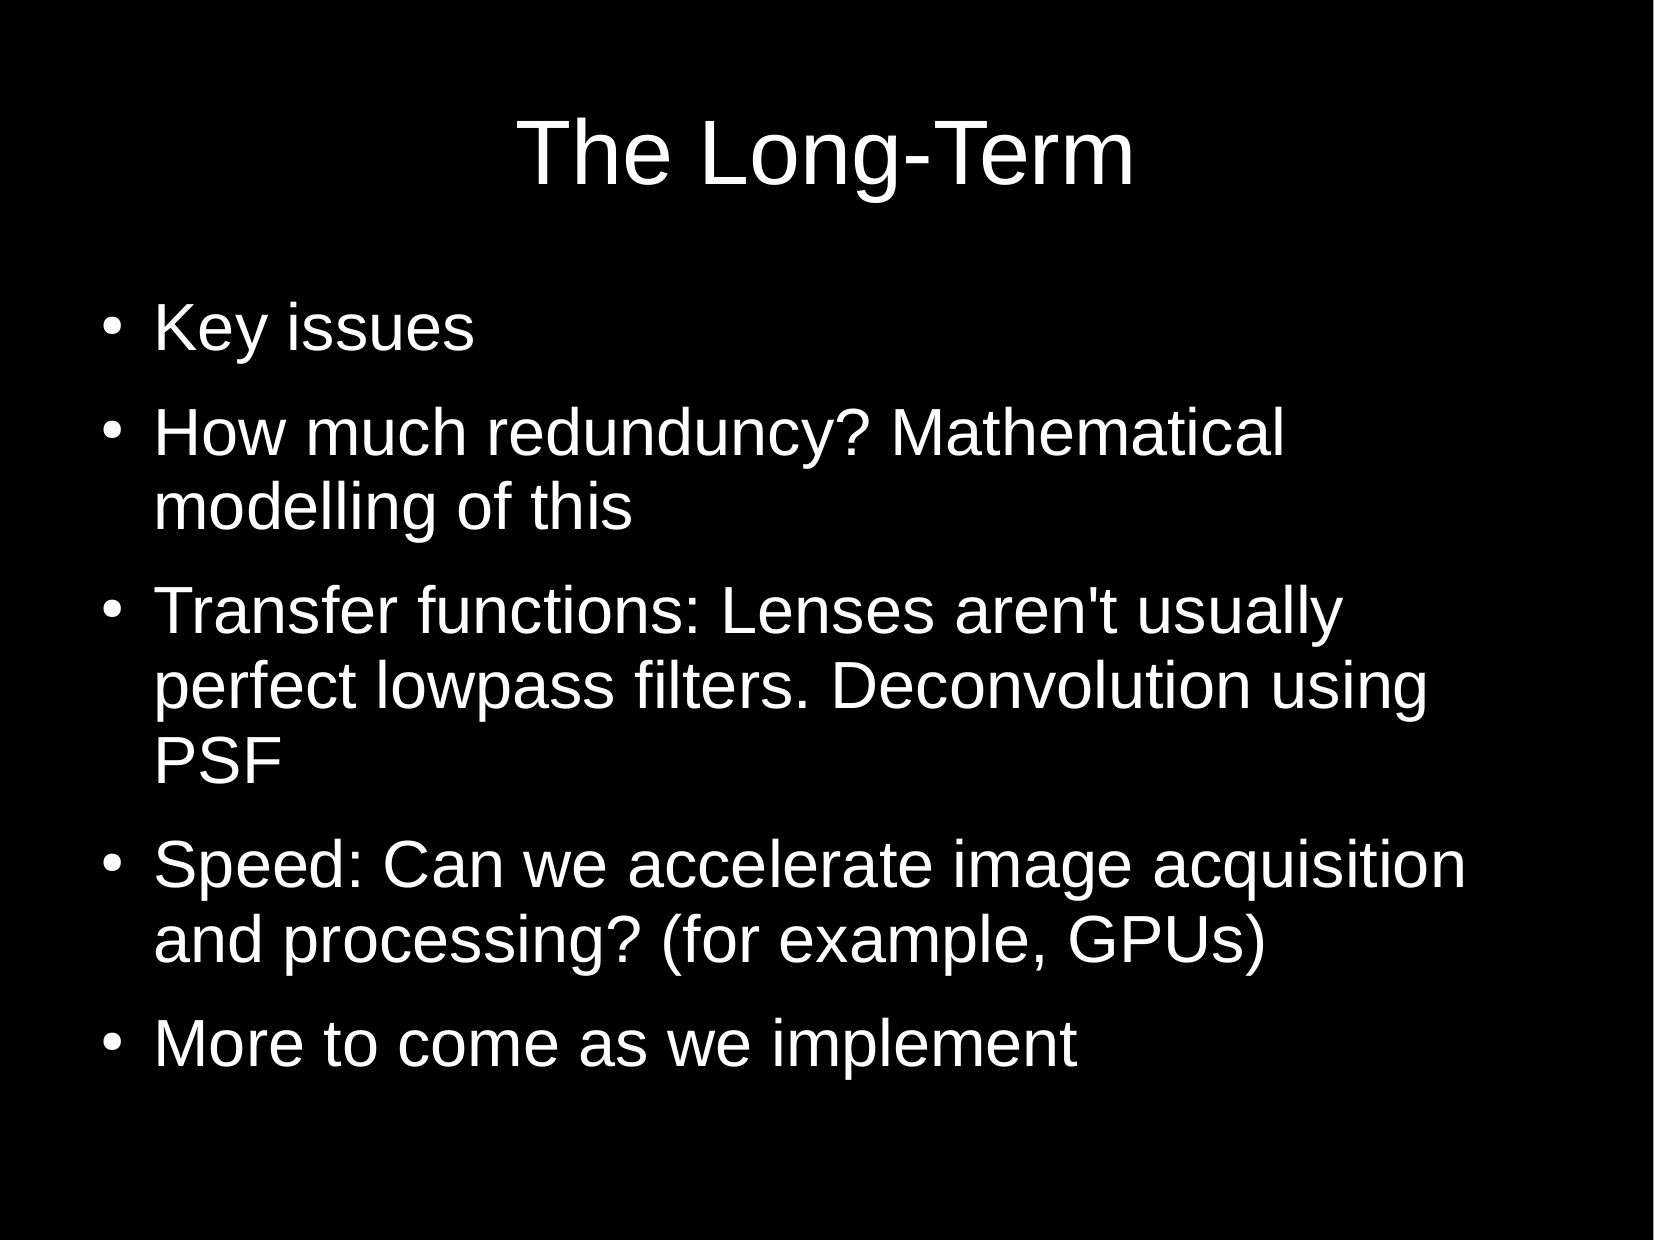

# The Long-Term
Key issues
How much redunduncy? Mathematical modelling of this
Transfer functions: Lenses aren't usually perfect lowpass filters. Deconvolution using PSF
Speed: Can we accelerate image acquisition and processing? (for example, GPUs)
More to come as we implement